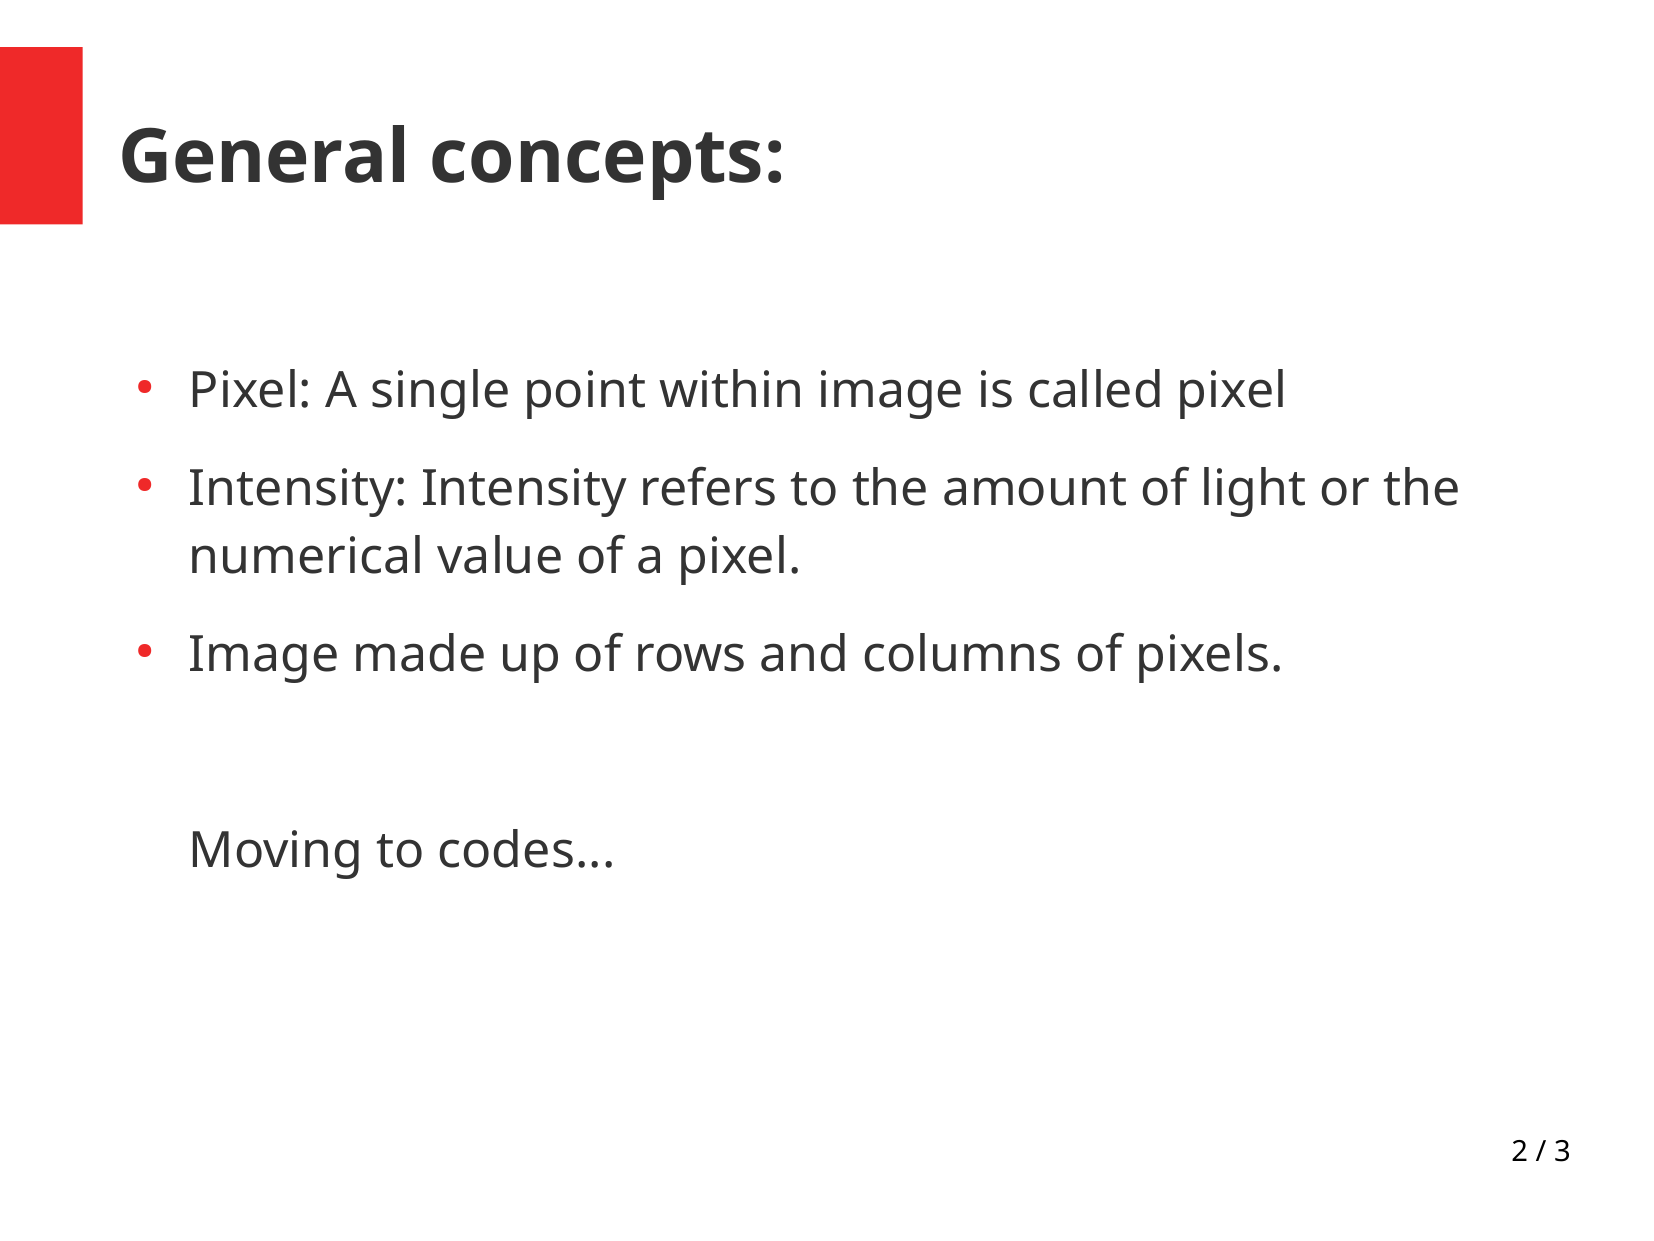

# General concepts:
Pixel: A single point within image is called pixel
Intensity: Intensity refers to the amount of light or the numerical value of a pixel.
Image made up of rows and columns of pixels.
Moving to codes...
2